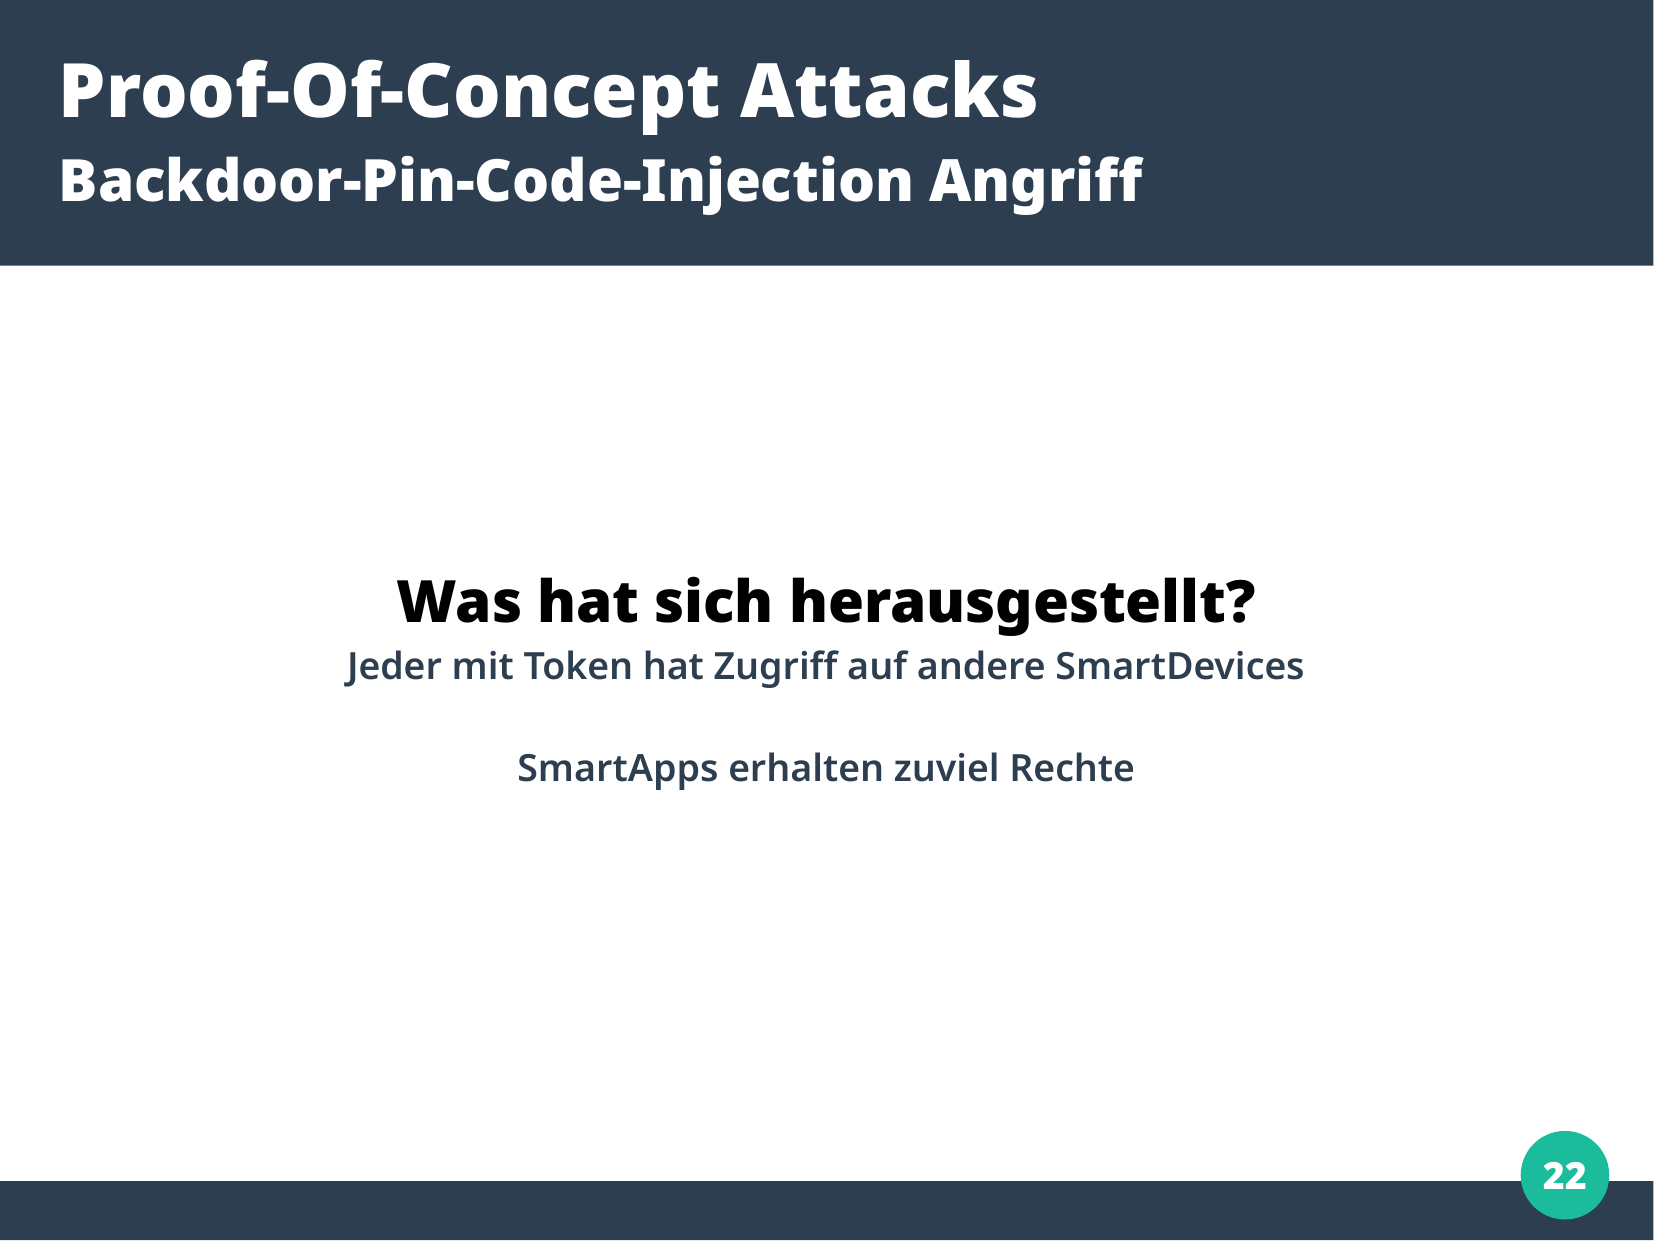

# Proof-Of-Concept Attacks Backdoor-Pin-Code-Injection Angriff
Was hat sich herausgestellt?
Jeder mit Token hat Zugriff auf andere SmartDevices
SmartApps erhalten zuviel Rechte
22